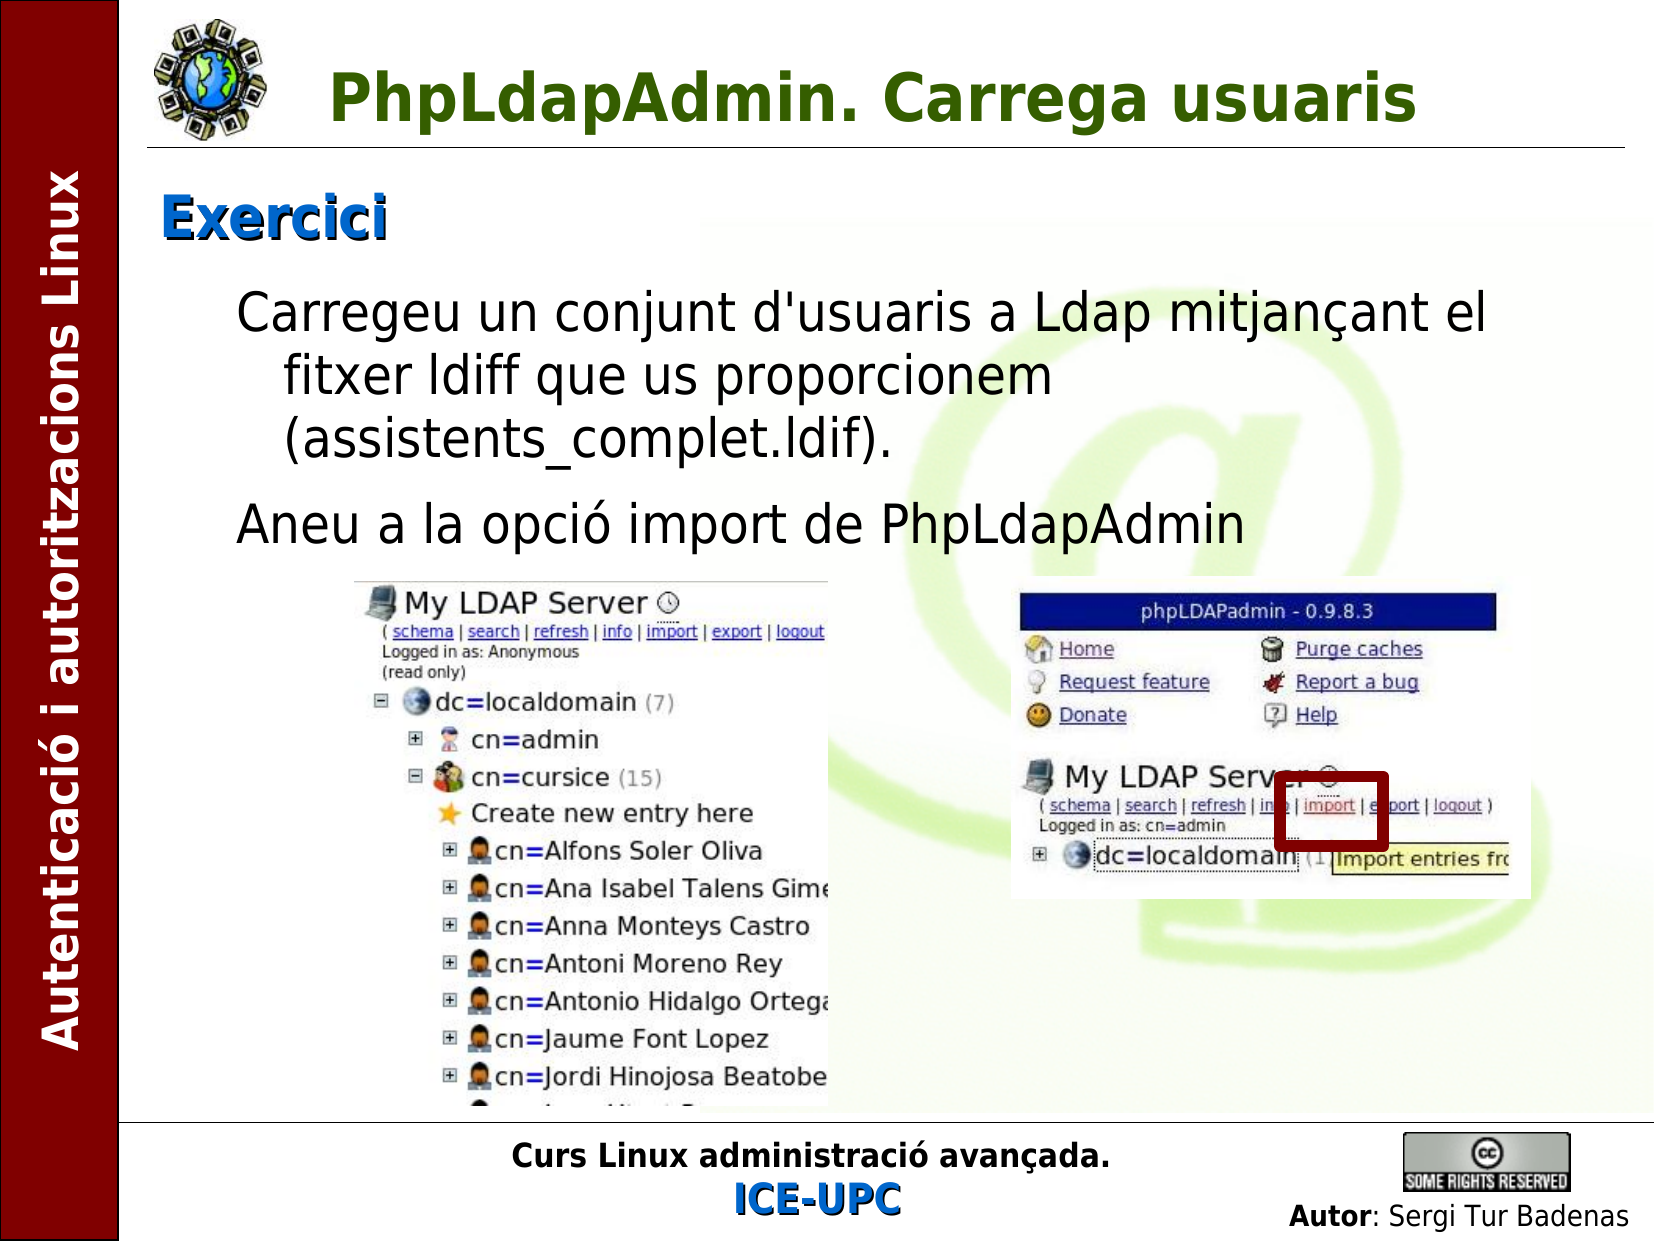

# PhpLdapAdmin. Carrega usuaris
Exercici
Carregeu un conjunt d'usuaris a Ldap mitjançant el fitxer ldiff que us proporcionem (assistents_complet.ldif).
Aneu a la opció import de PhpLdapAdmin